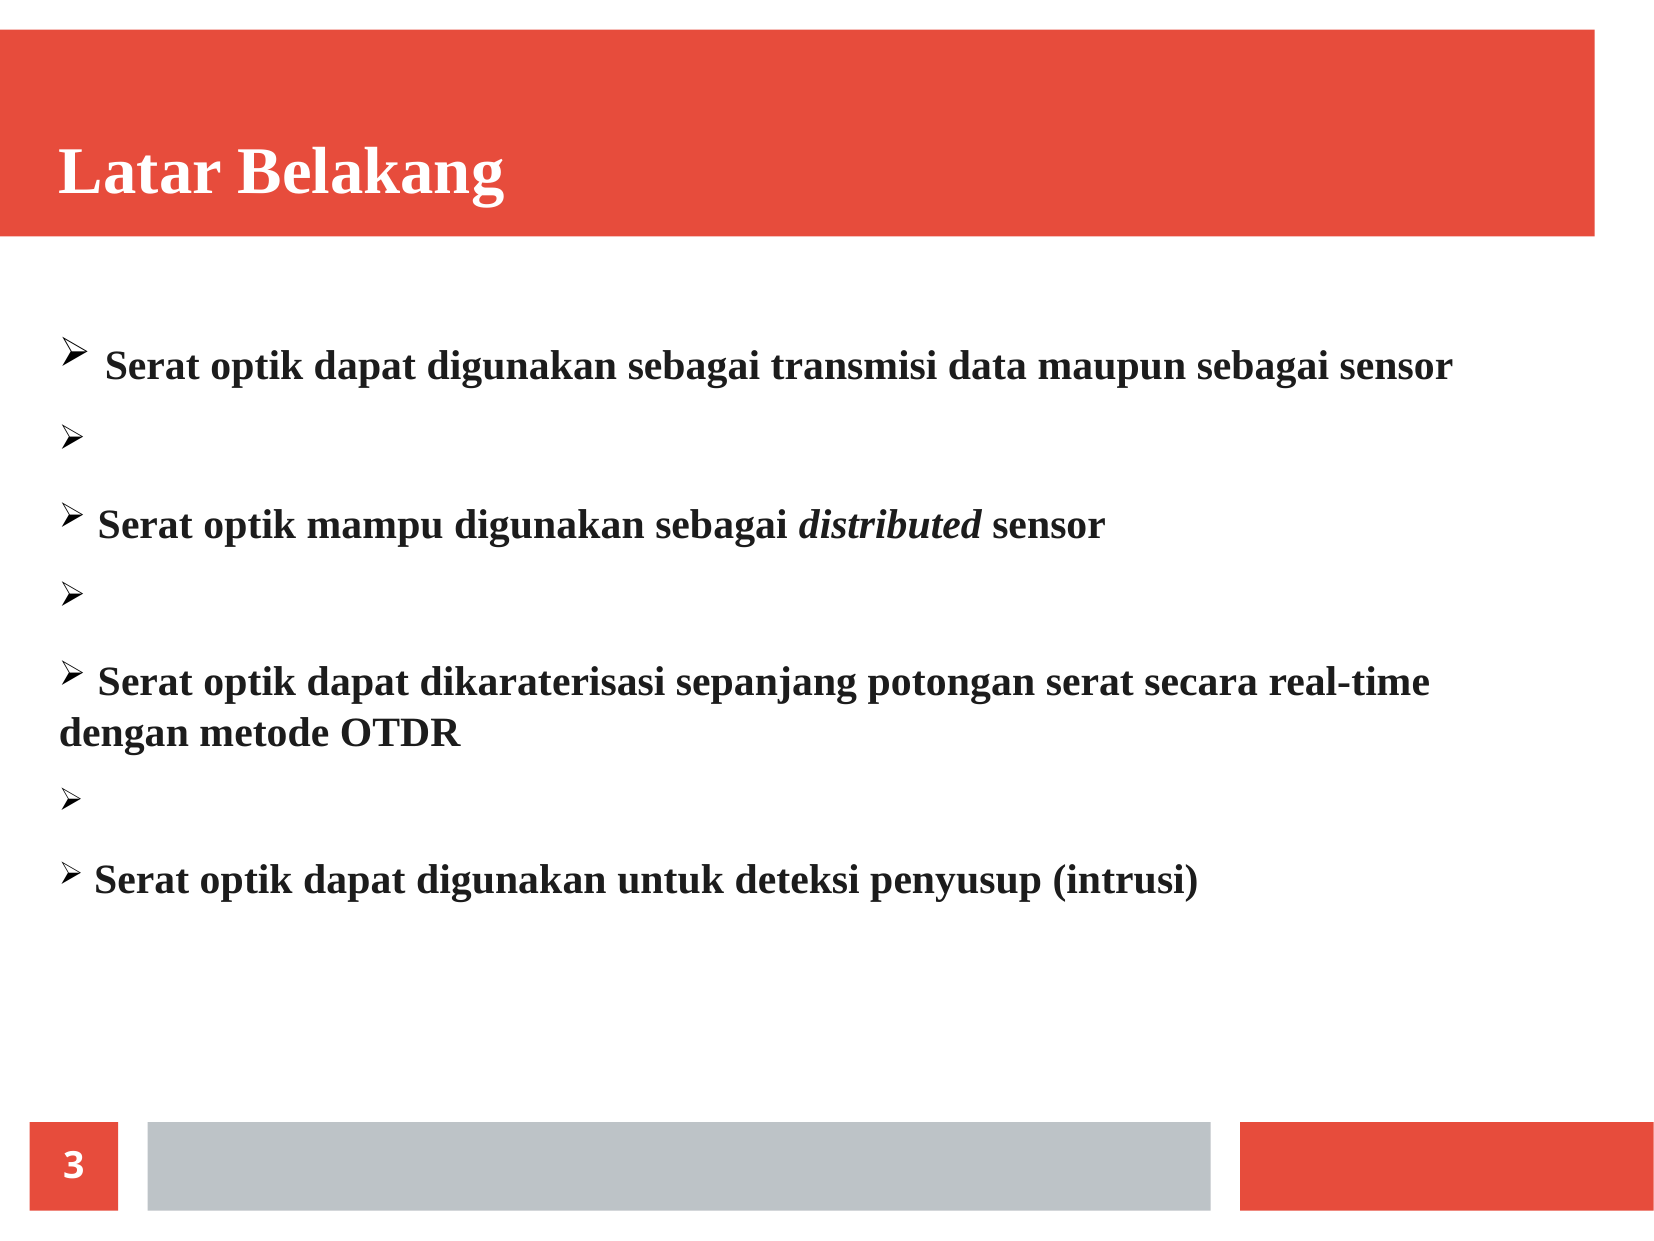

# Latar Belakang
 Serat optik dapat digunakan sebagai transmisi data maupun sebagai sensor
 Serat optik mampu digunakan sebagai distributed sensor
 Serat optik dapat dikaraterisasi sepanjang potongan serat secara real-time dengan metode OTDR
 Serat optik dapat digunakan untuk deteksi penyusup (intrusi)